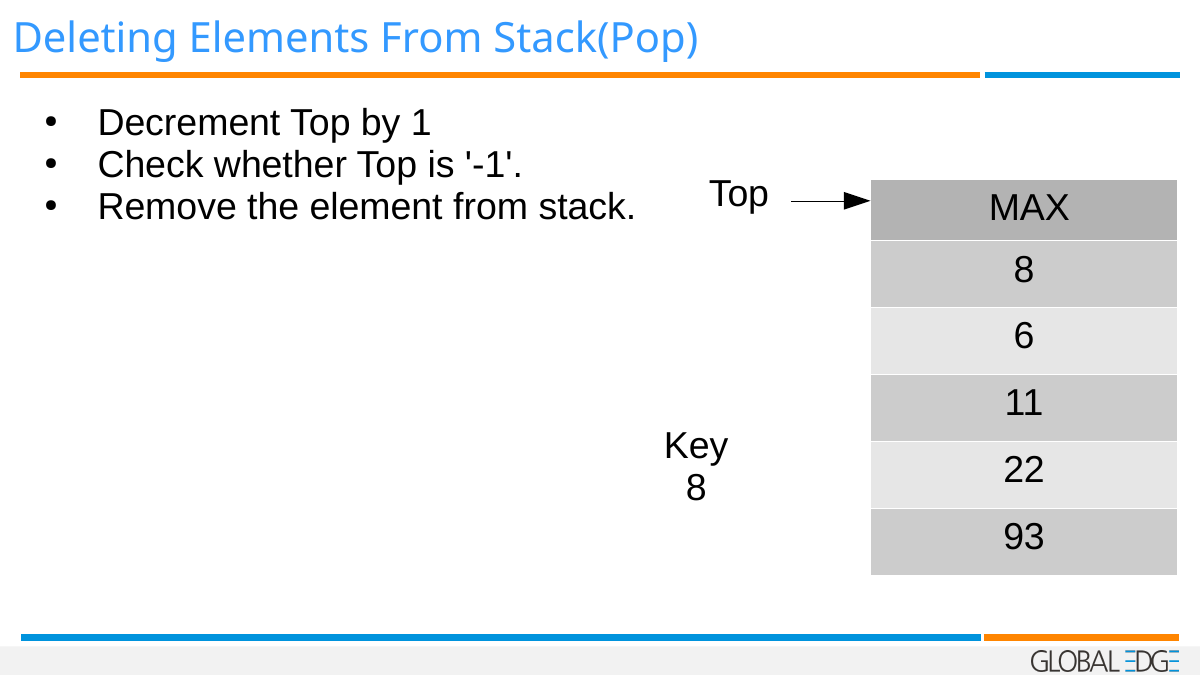

# Deleting Elements From Stack(Pop)
Decrement Top by 1
Check whether Top is '-1'.
Remove the element from stack.
Top
| MAX |
| --- |
| 8 |
| 6 |
| 11 |
| 22 |
| 93 |
 Key
 8